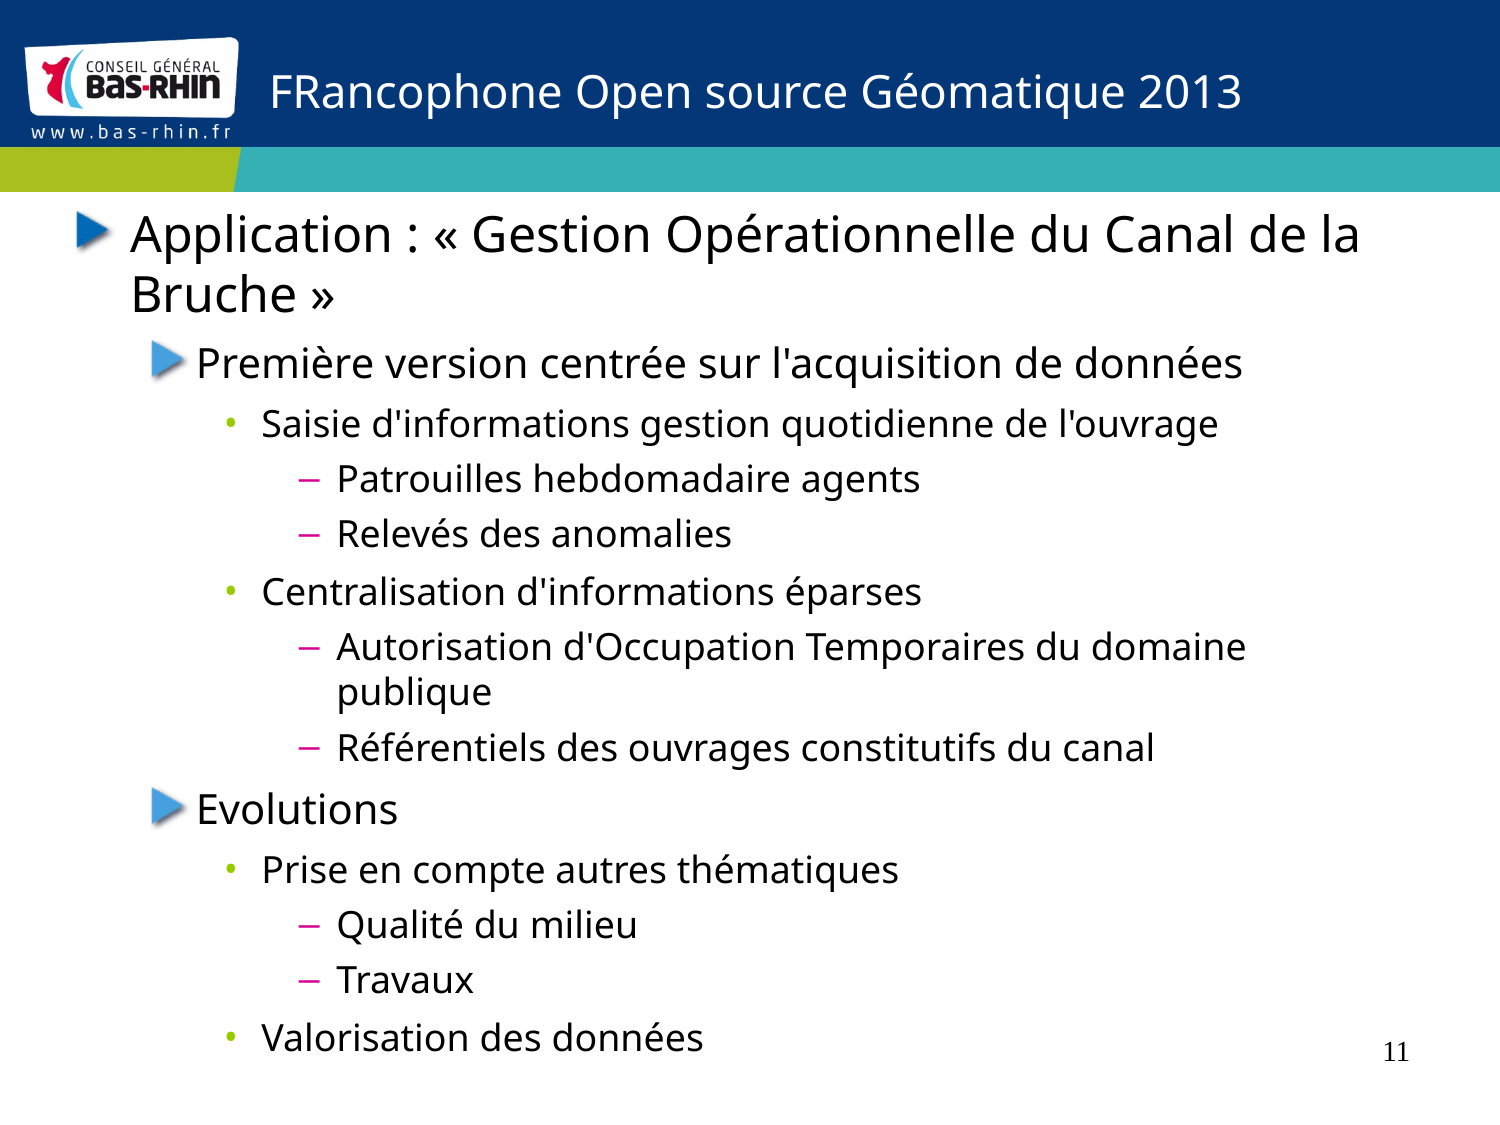

# FRancophone Open source Géomatique 2013
Application : « Gestion Opérationnelle du Canal de la Bruche »
Première version centrée sur l'acquisition de données
Saisie d'informations gestion quotidienne de l'ouvrage
Patrouilles hebdomadaire agents
Relevés des anomalies
Centralisation d'informations éparses
Autorisation d'Occupation Temporaires du domaine publique
Référentiels des ouvrages constitutifs du canal
Evolutions
Prise en compte autres thématiques
Qualité du milieu
Travaux
Valorisation des données
11